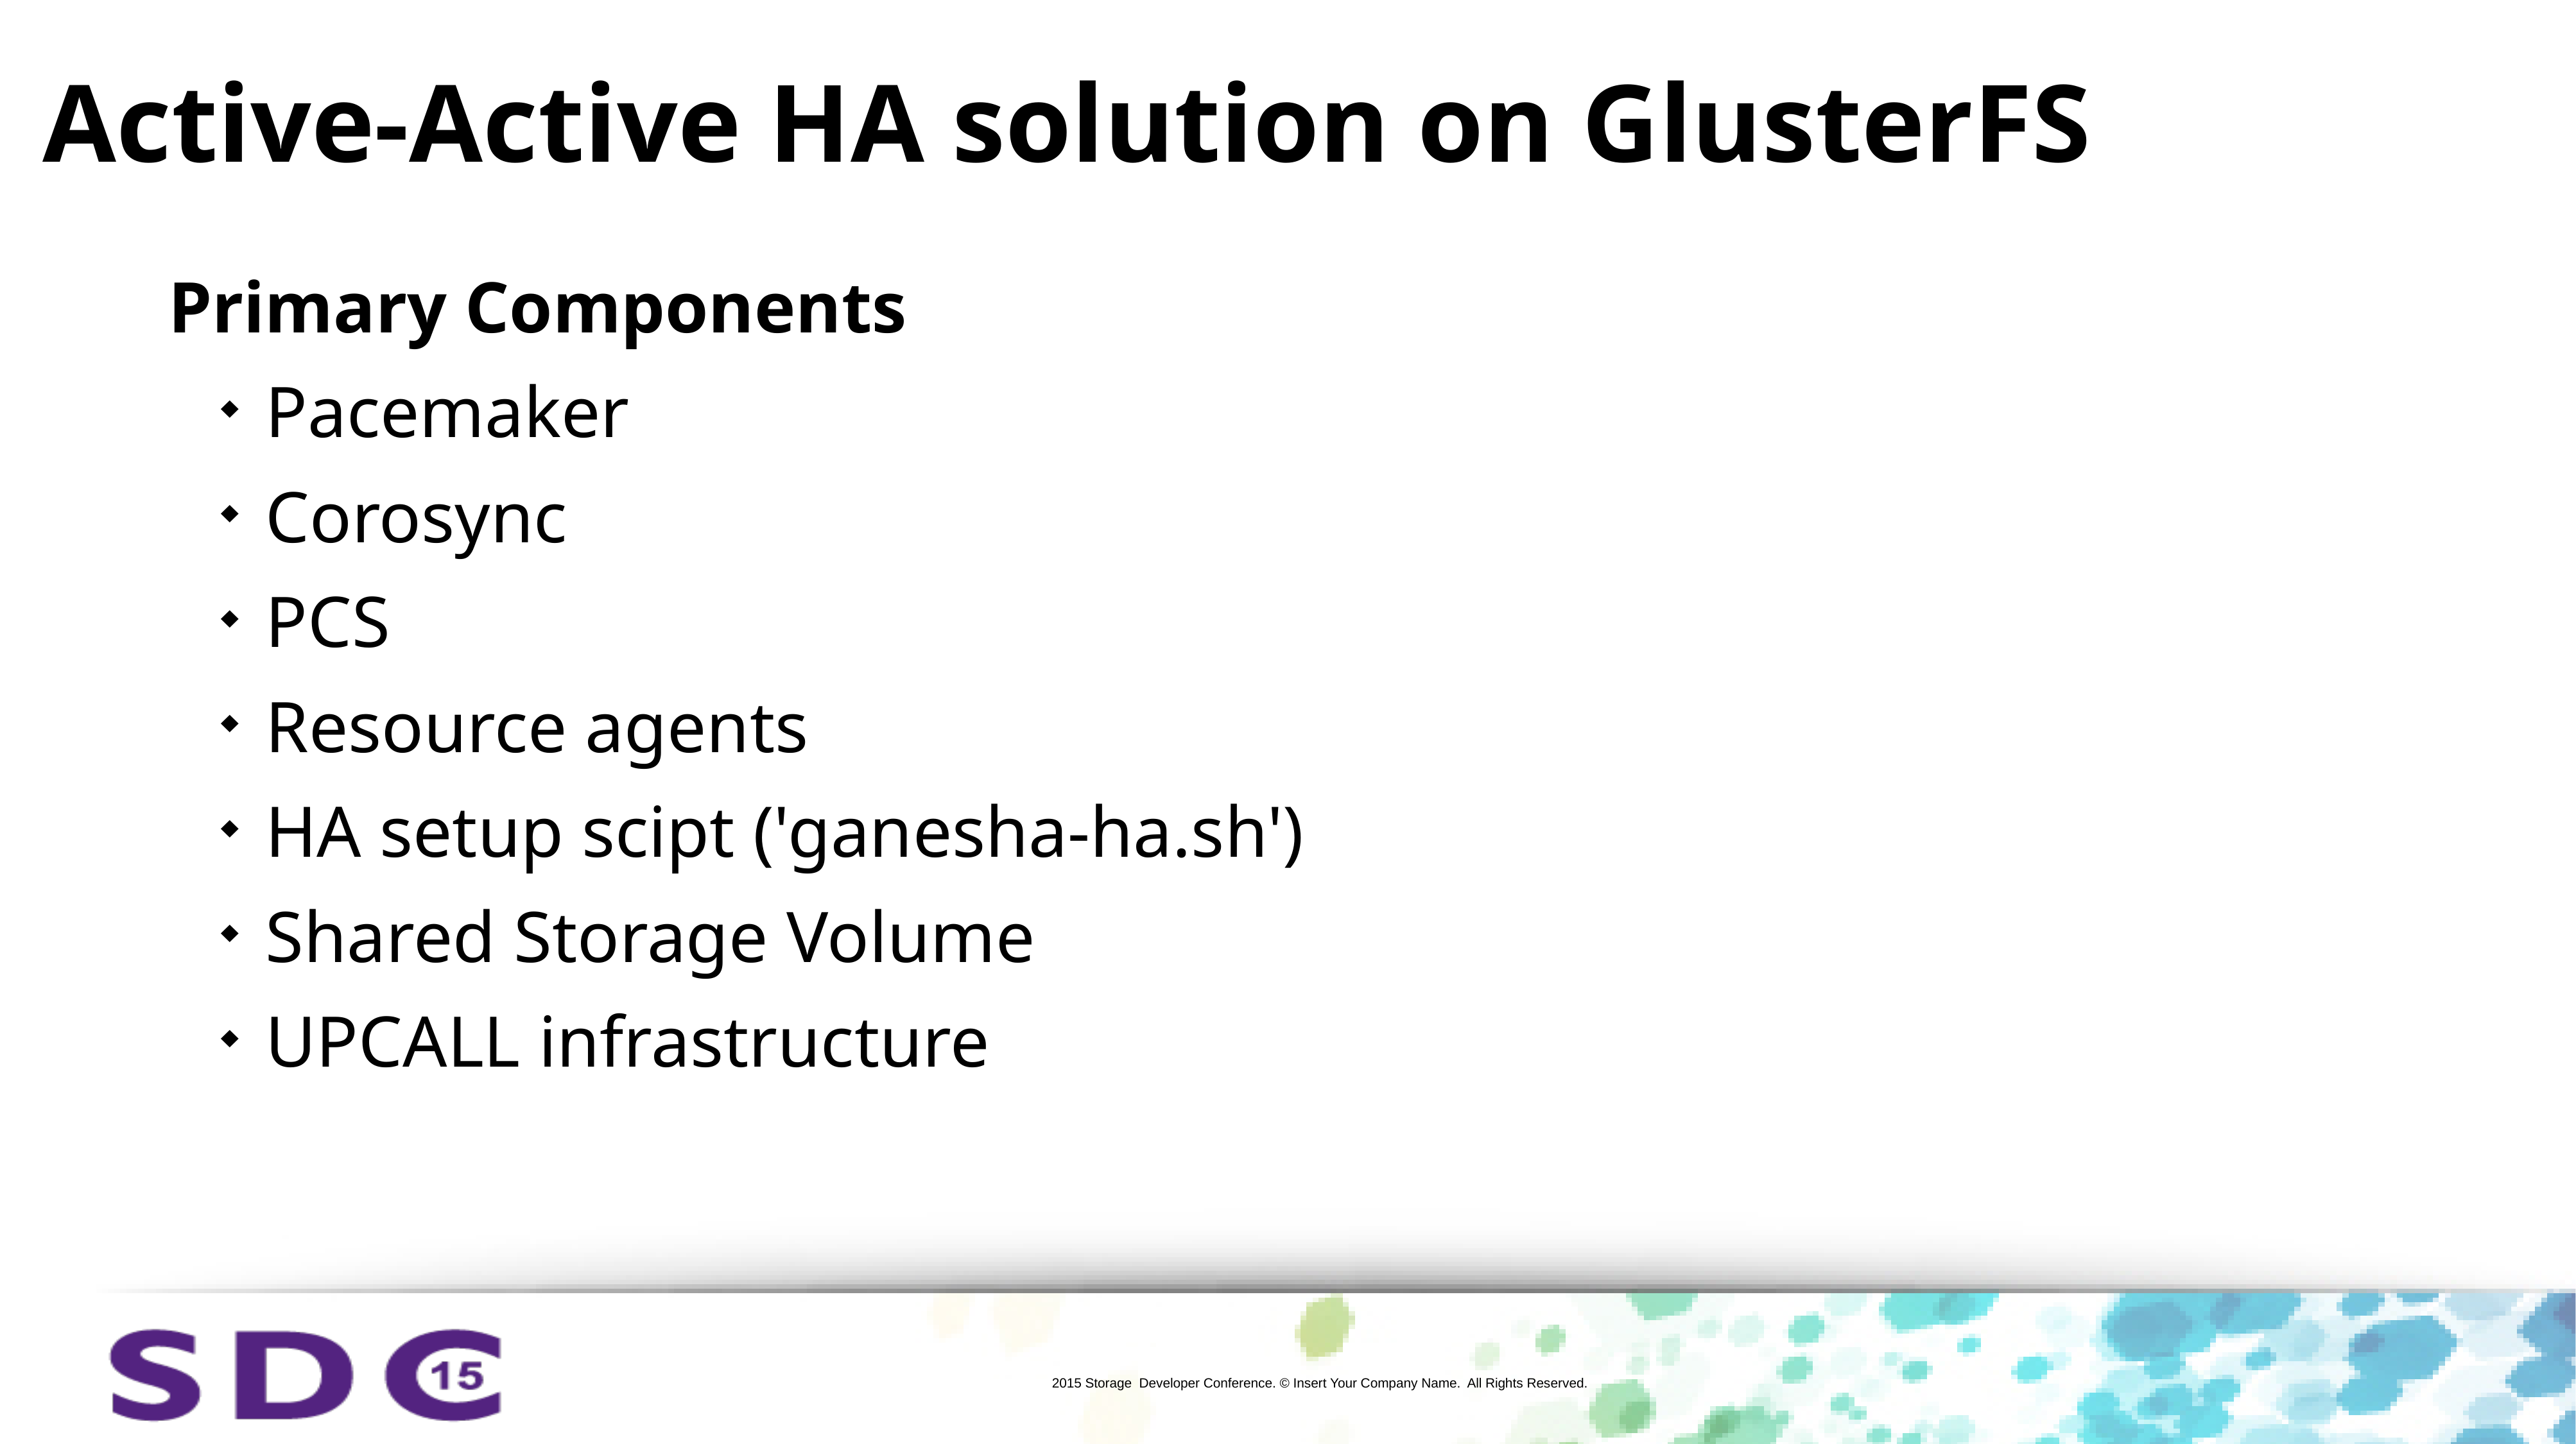

# Active-Active HA solution on GlusterFS
Primary Components
 Pacemaker
 Corosync
 PCS
 Resource agents
 HA setup scipt ('ganesha-ha.sh')
 Shared Storage Volume
 UPCALL infrastructure